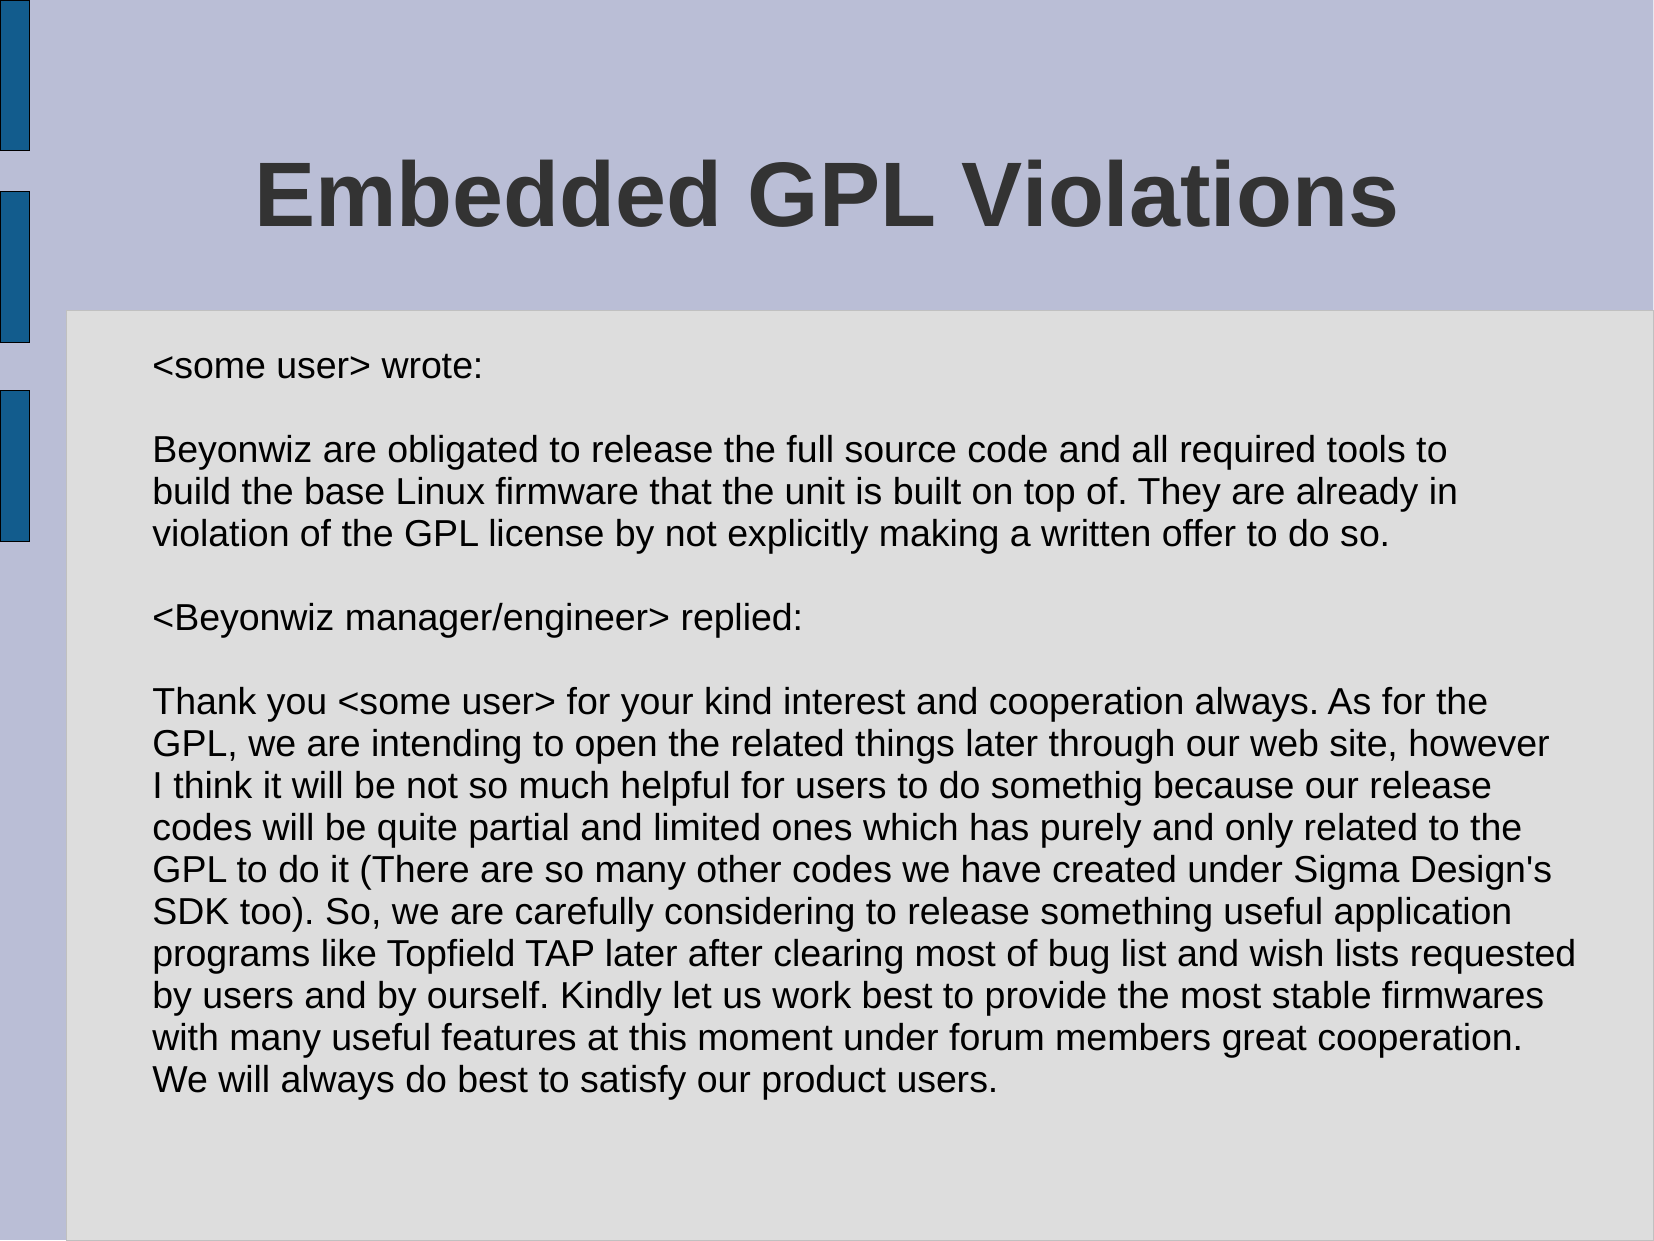

# Embedded GPL Violations
<some user> wrote:
Beyonwiz are obligated to release the full source code and all required tools to
build the base Linux firmware that the unit is built on top of. They are already in
violation of the GPL license by not explicitly making a written offer to do so.
<Beyonwiz manager/engineer> replied:
Thank you <some user> for your kind interest and cooperation always. As for the
GPL, we are intending to open the related things later through our web site, however
I think it will be not so much helpful for users to do somethig because our release
codes will be quite partial and limited ones which has purely and only related to the
GPL to do it (There are so many other codes we have created under Sigma Design's
SDK too). So, we are carefully considering to release something useful application
programs like Topfield TAP later after clearing most of bug list and wish lists requested
by users and by ourself. Kindly let us work best to provide the most stable firmwares
with many useful features at this moment under forum members great cooperation.
We will always do best to satisfy our product users.